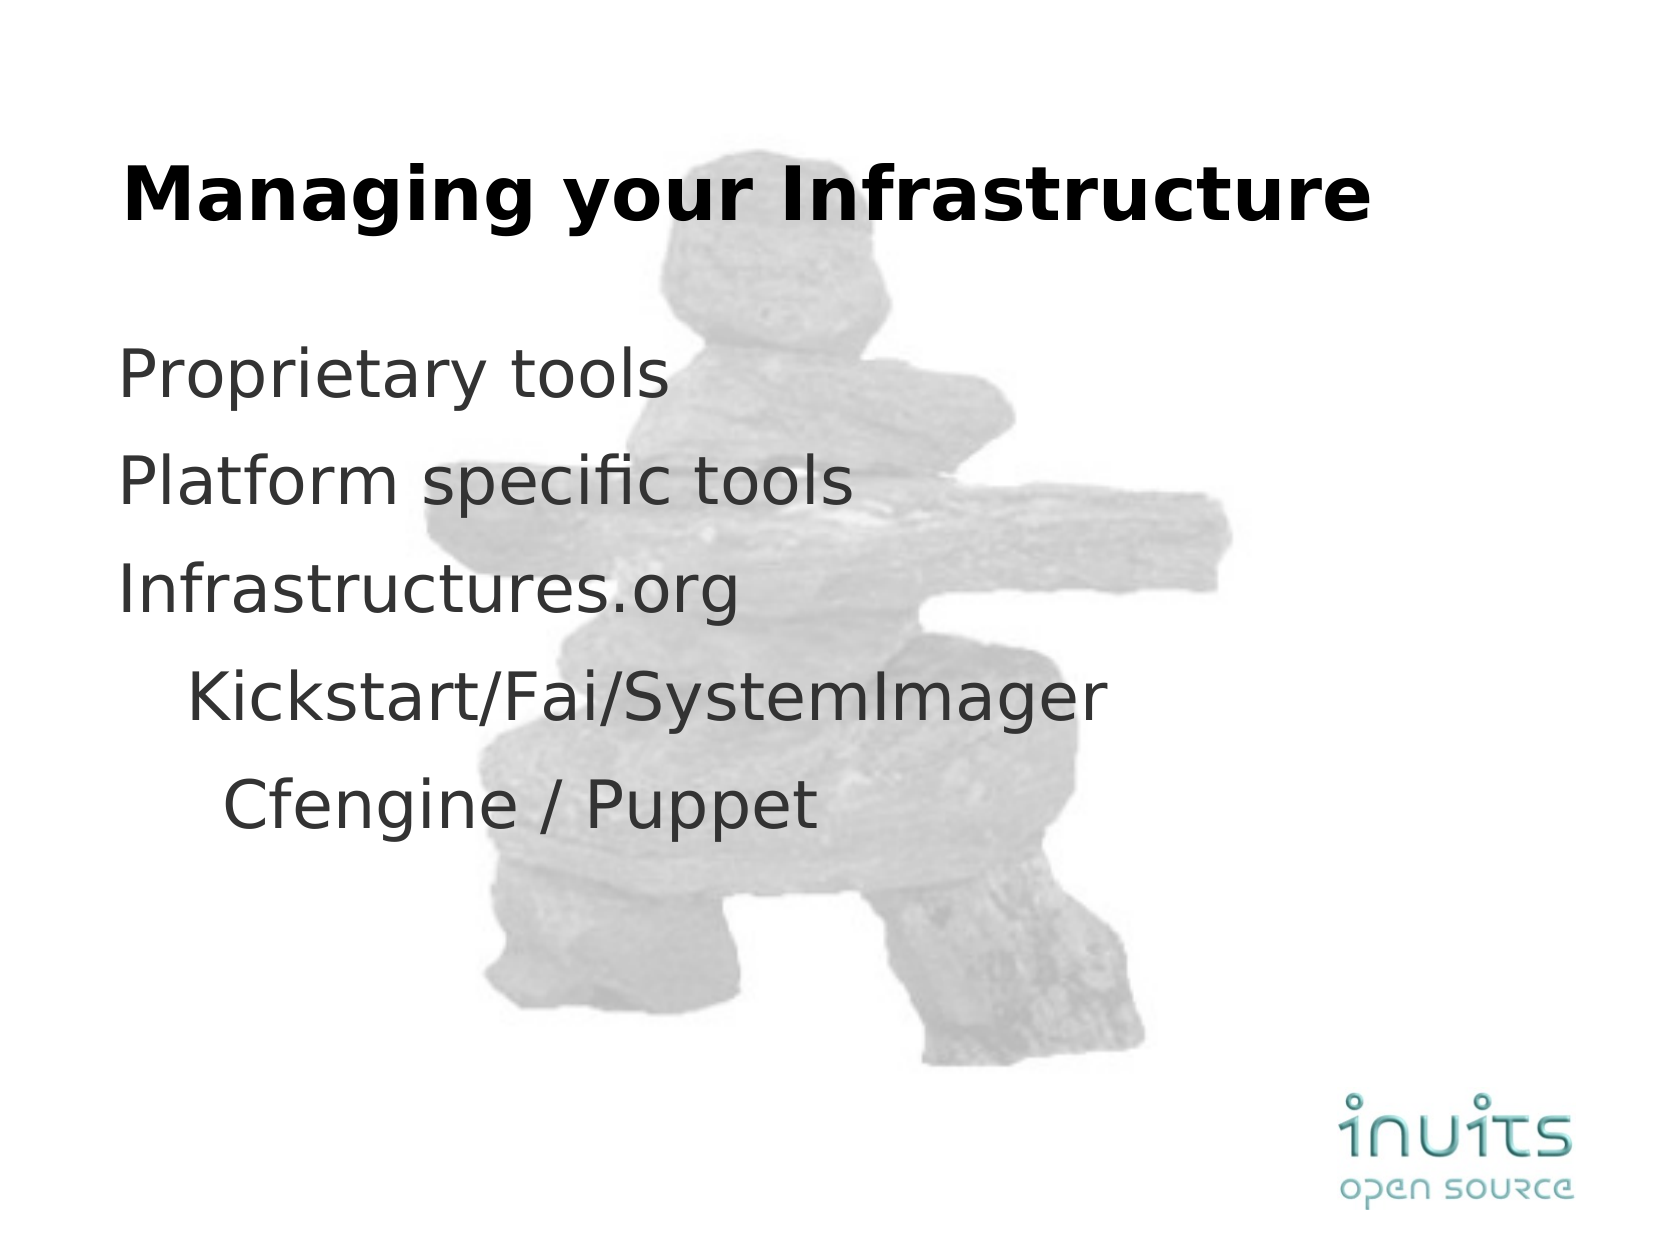

# Managing your Infrastructure
Proprietary tools
Platform specific tools
Infrastructures.org
Kickstart/Fai/SystemImager
Cfengine / Puppet